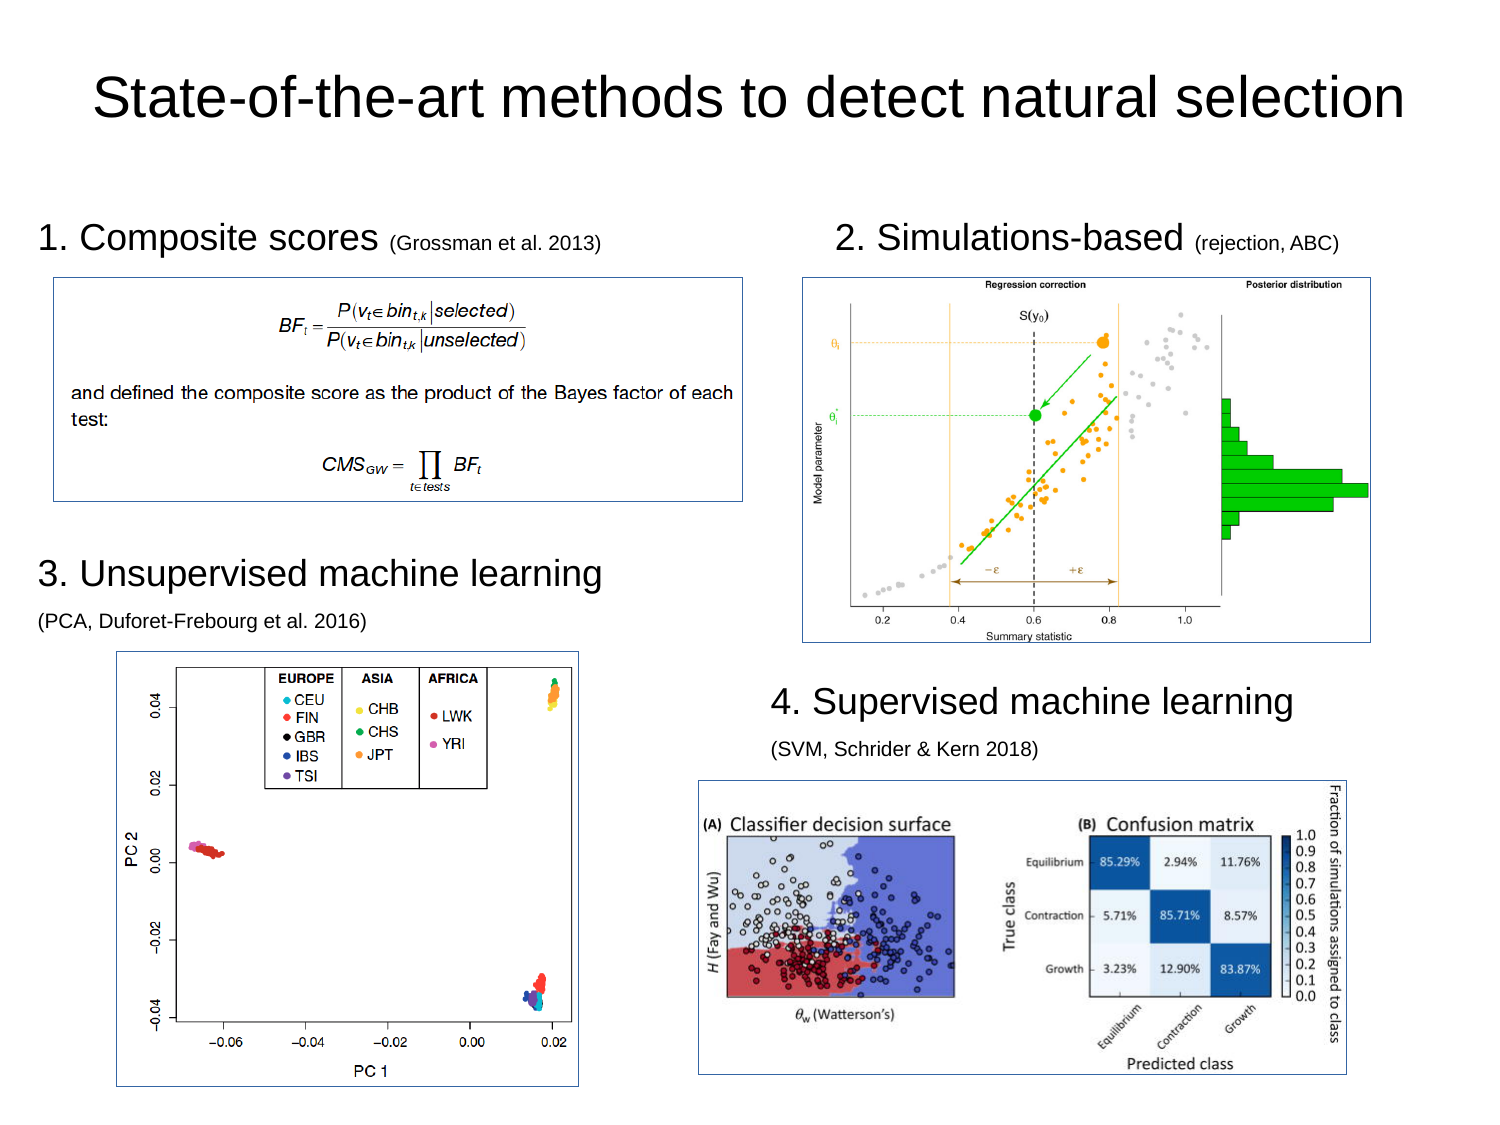

# State-of-the-art methods to detect natural selection
1. Composite scores (Grossman et al. 2013)
2. Simulations-based (rejection, ABC)
3. Unsupervised machine learning
(PCA, Duforet-Frebourg et al. 2016)
4. Supervised machine learning
(SVM, Schrider & Kern 2018)